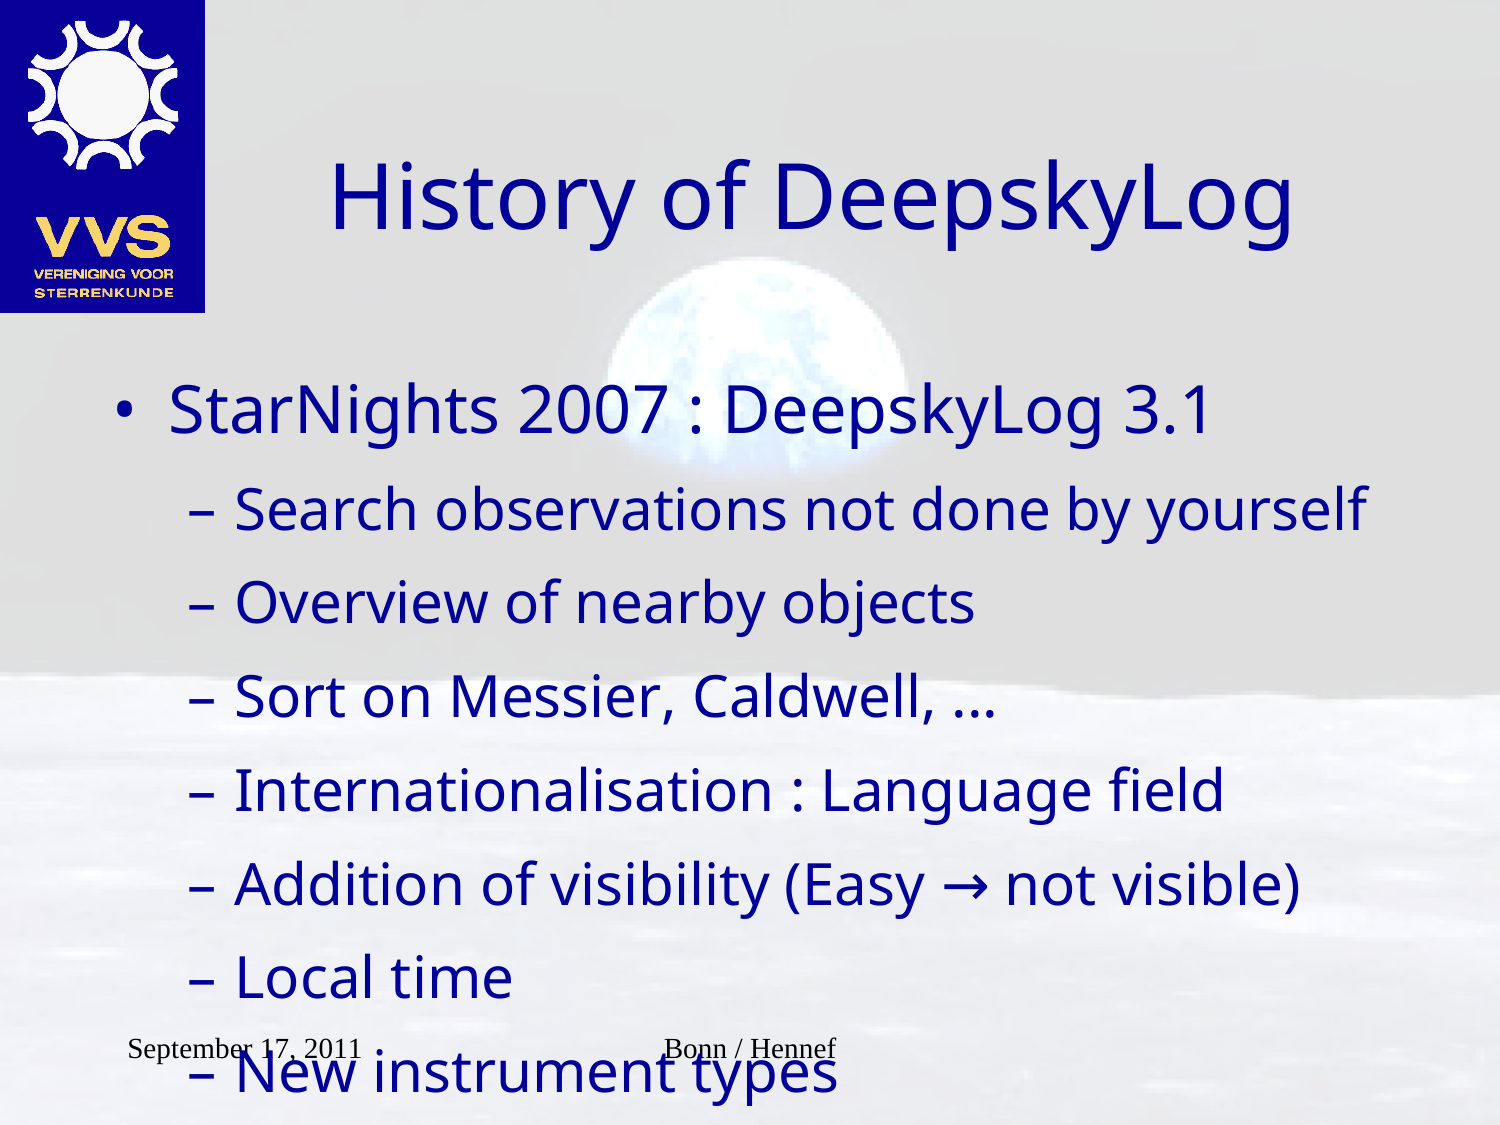

# History of DeepskyLog
StarNights 2007 : DeepskyLog 3.1
Search observations not done by yourself
Overview of nearby objects
Sort on Messier, Caldwell, ...
Internationalisation : Language field
Addition of visibility (Easy → not visible)
Local time
New instrument types
September 17, 2011
Bonn / Hennef